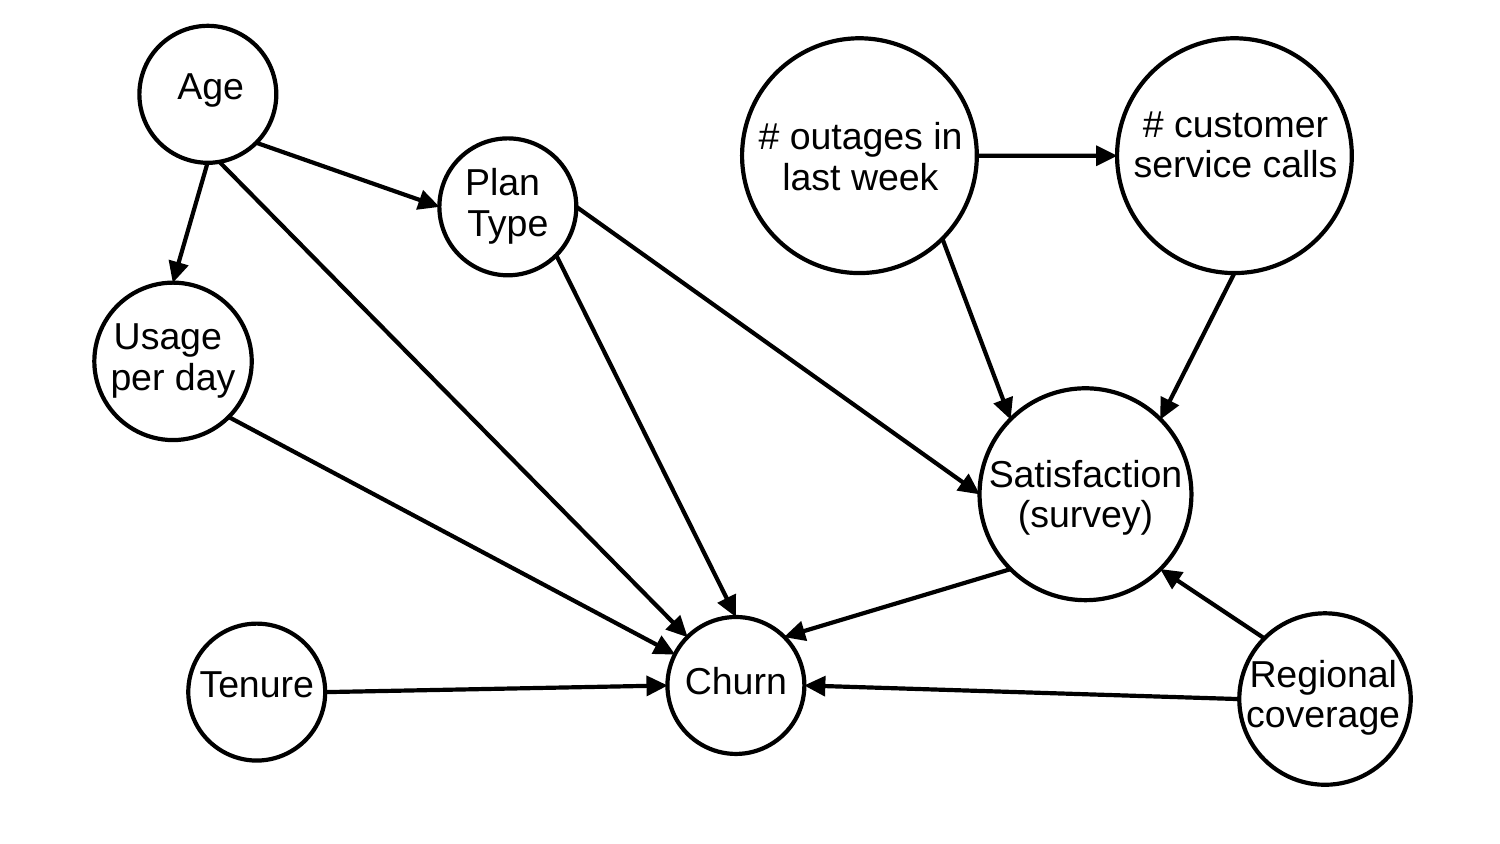

‘
Age
# customer service calls
# outages in last week
Plan
Type
Usage
per day
Satisfaction
(survey)
Regional
coverage
Churn
Tenure